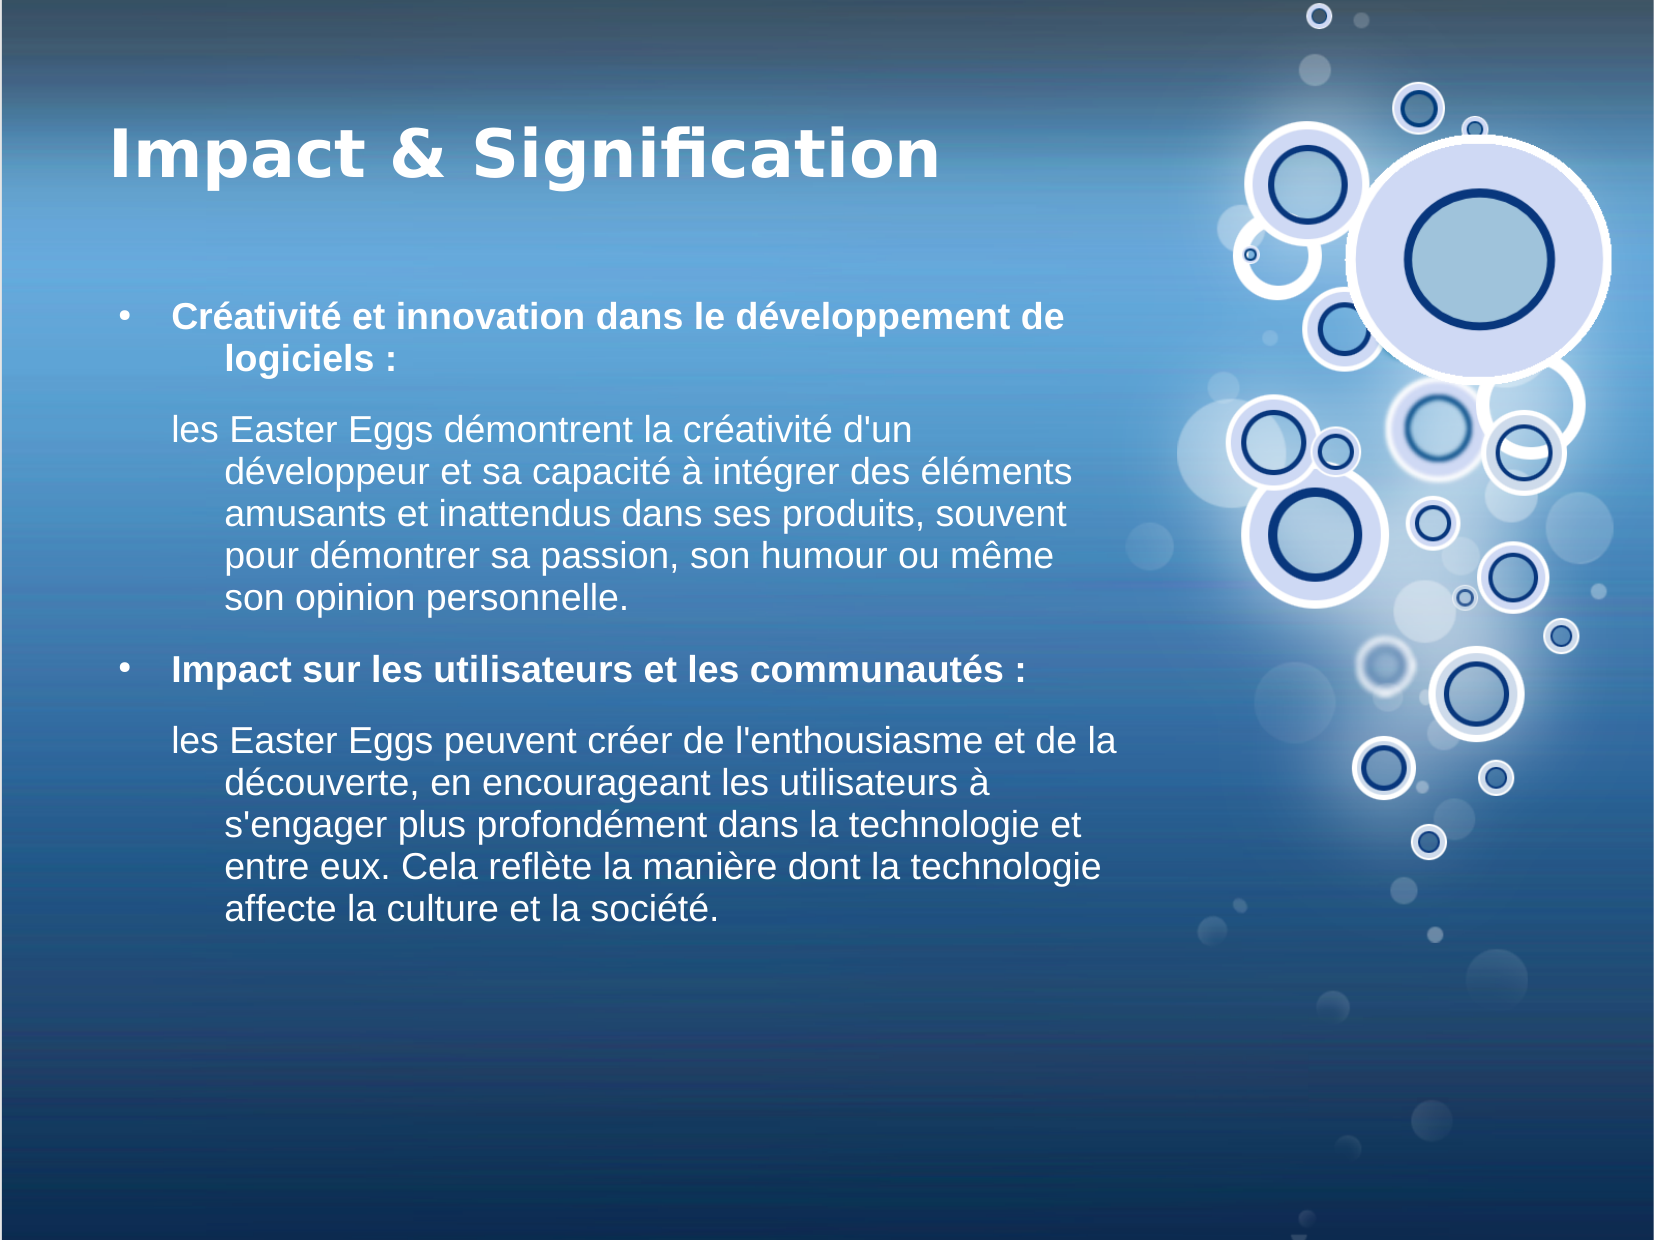

# Impact & Signification
Créativité et innovation dans le développement de logiciels :
les Easter Eggs démontrent la créativité d'un développeur et sa capacité à intégrer des éléments amusants et inattendus dans ses produits, souvent pour démontrer sa passion, son humour ou même son opinion personnelle.
Impact sur les utilisateurs et les communautés :
les Easter Eggs peuvent créer de l'enthousiasme et de la découverte, en encourageant les utilisateurs à s'engager plus profondément dans la technologie et entre eux. Cela reflète la manière dont la technologie affecte la culture et la société.